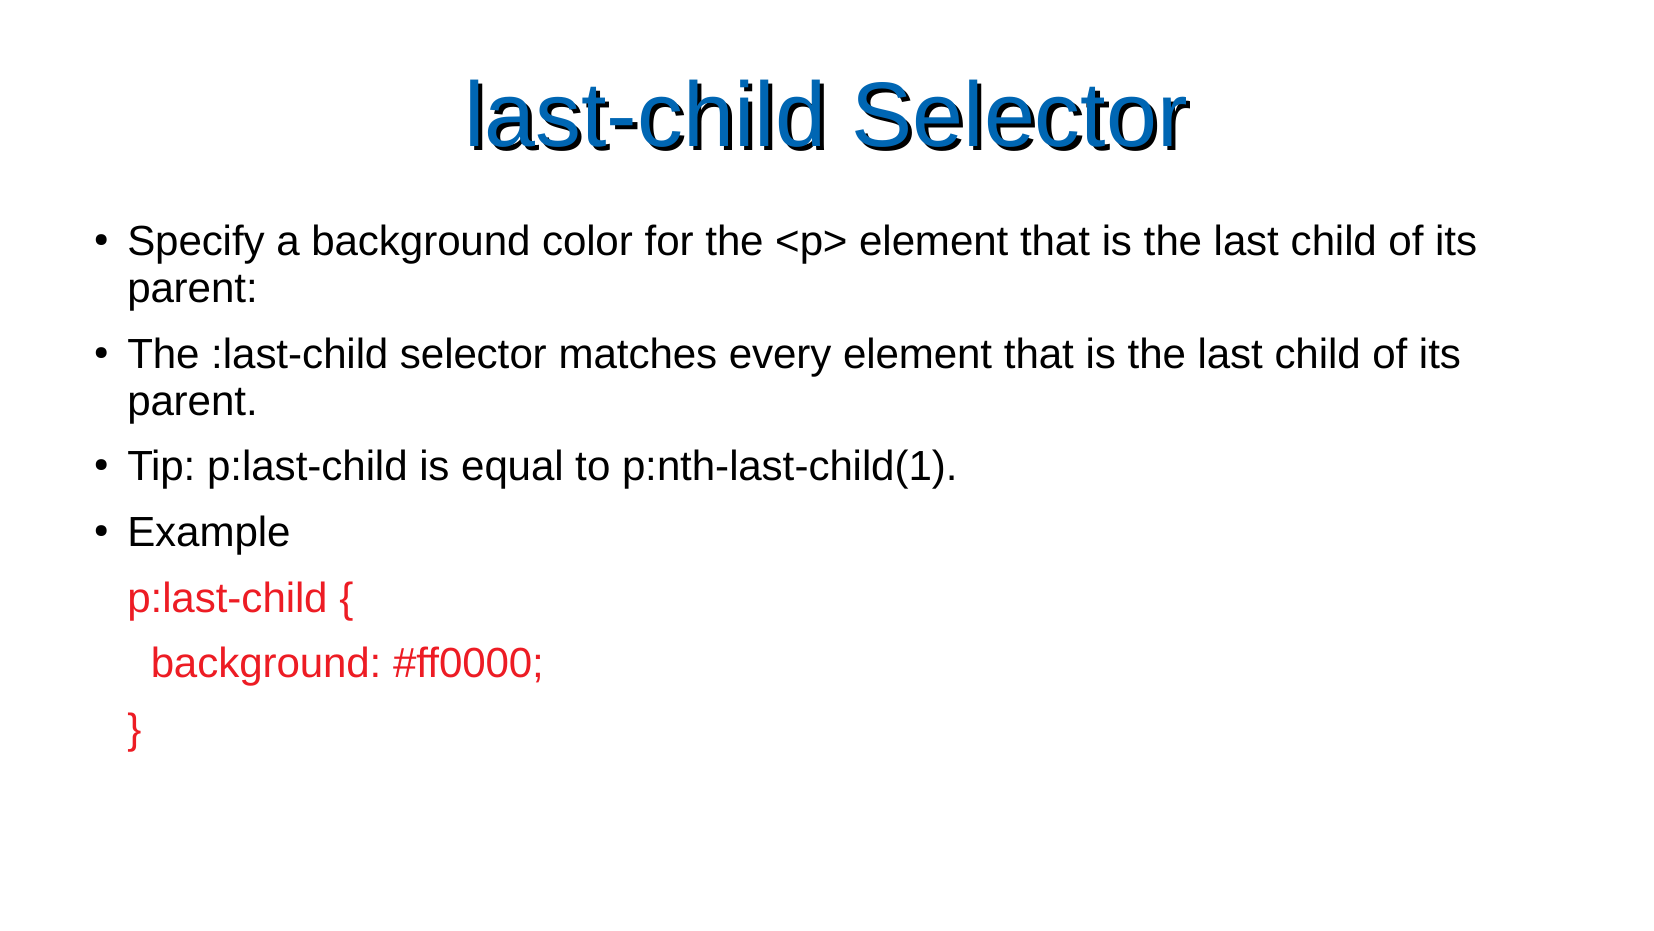

# last-child Selector
Specify a background color for the <p> element that is the last child of its parent:
The :last-child selector matches every element that is the last child of its parent.
Tip: p:last-child is equal to p:nth-last-child(1).
Example
p:last-child {
 background: #ff0000;
}